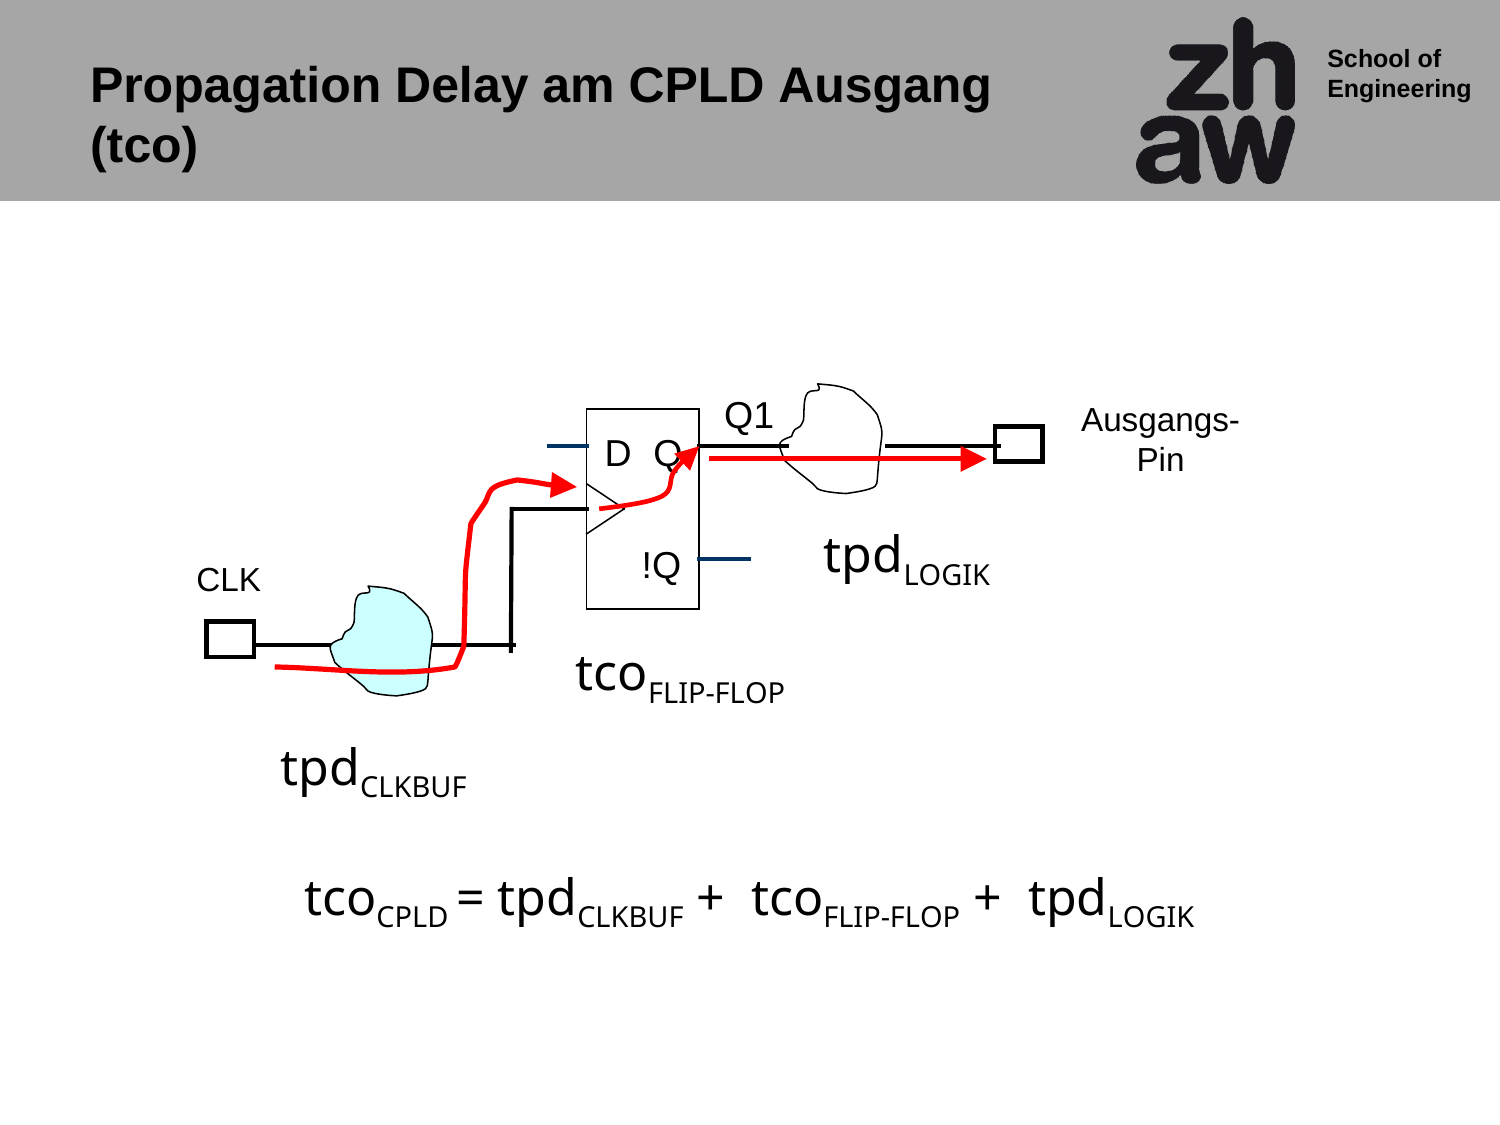

# Propagation Delay am CPLD Ausgang (tco)
Q1
Ausgangs-
Pin
D
Q
!Q
tpdLOGIK
CLK
tcoFLIP-FLOP
tpdCLKBUF
tcoCPLD = tpdCLKBUF + tcoFLIP-FLOP + tpdLOGIK